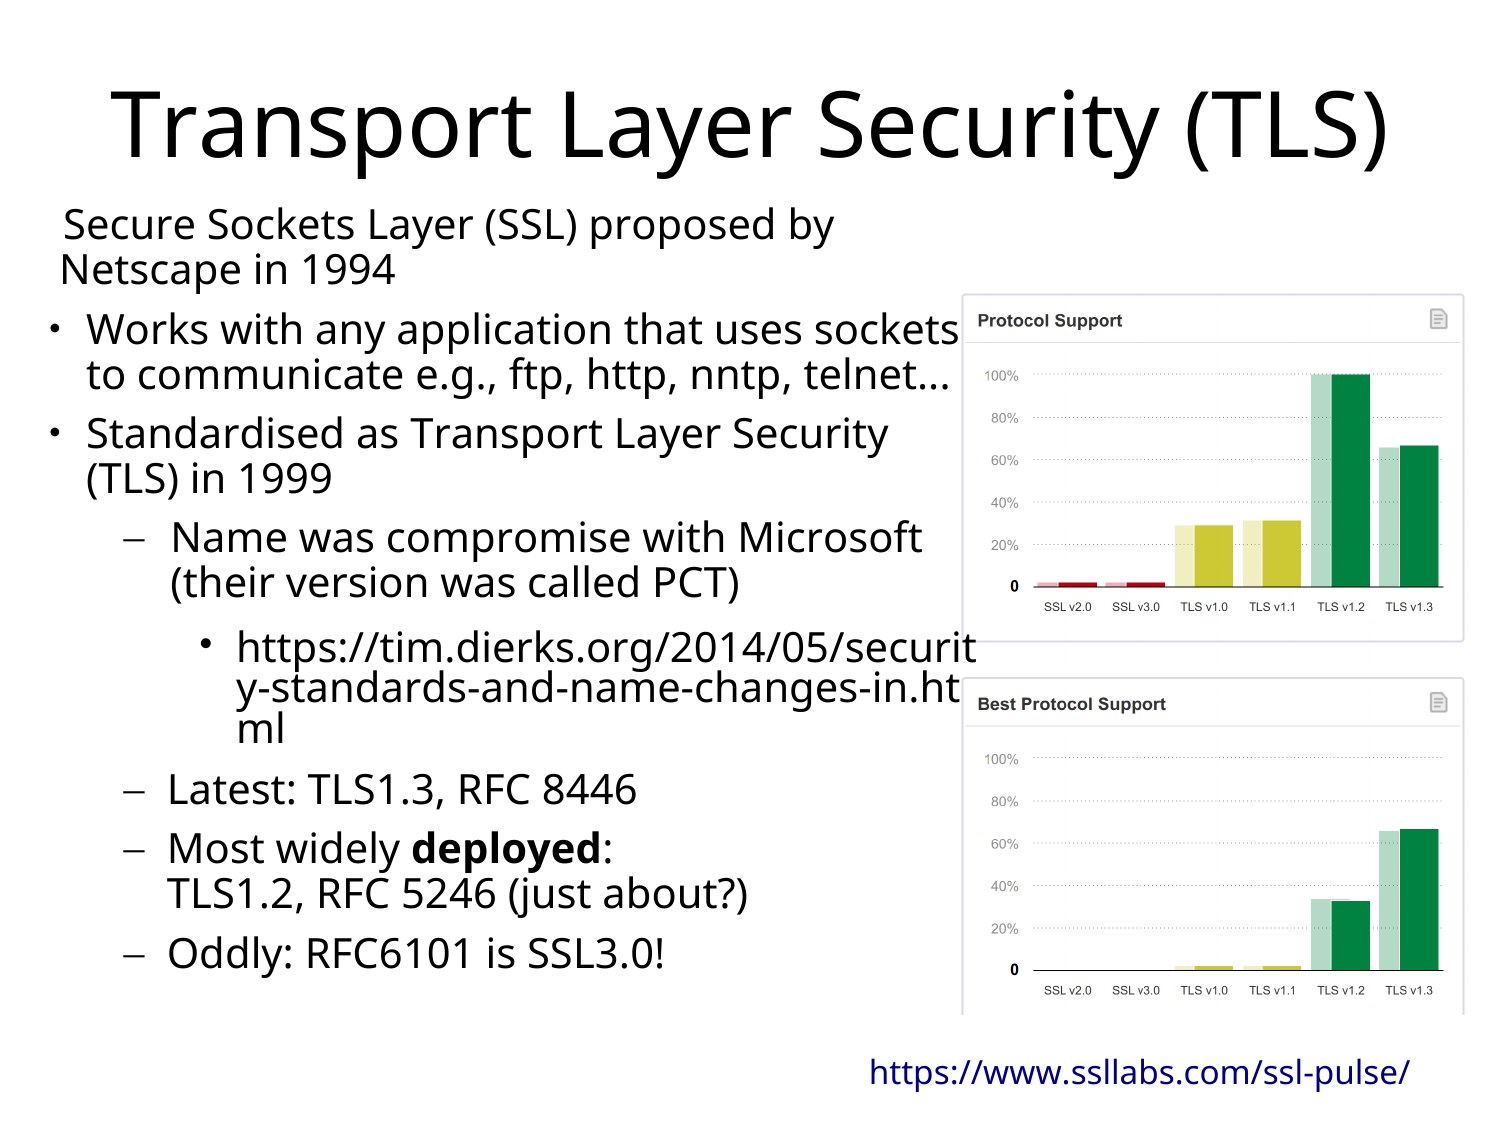

Transport Layer Security (TLS)
Secure Sockets Layer (SSL) proposed by
 Netscape in 1994
Works with any application that uses sockets to communicate e.g., ftp, http, nntp, telnet...
Standardised as Transport Layer Security (TLS) in 1999
Name was compromise with Microsoft (their version was called PCT)
https://tim.dierks.org/2014/05/security-standards-and-name-changes-in.html
Latest: TLS1.3, RFC 8446
Most widely deployed:
TLS1.2, RFC 5246 (just about?)
Oddly: RFC6101 is SSL3.0!
https://www.ssllabs.com/ssl-pulse/